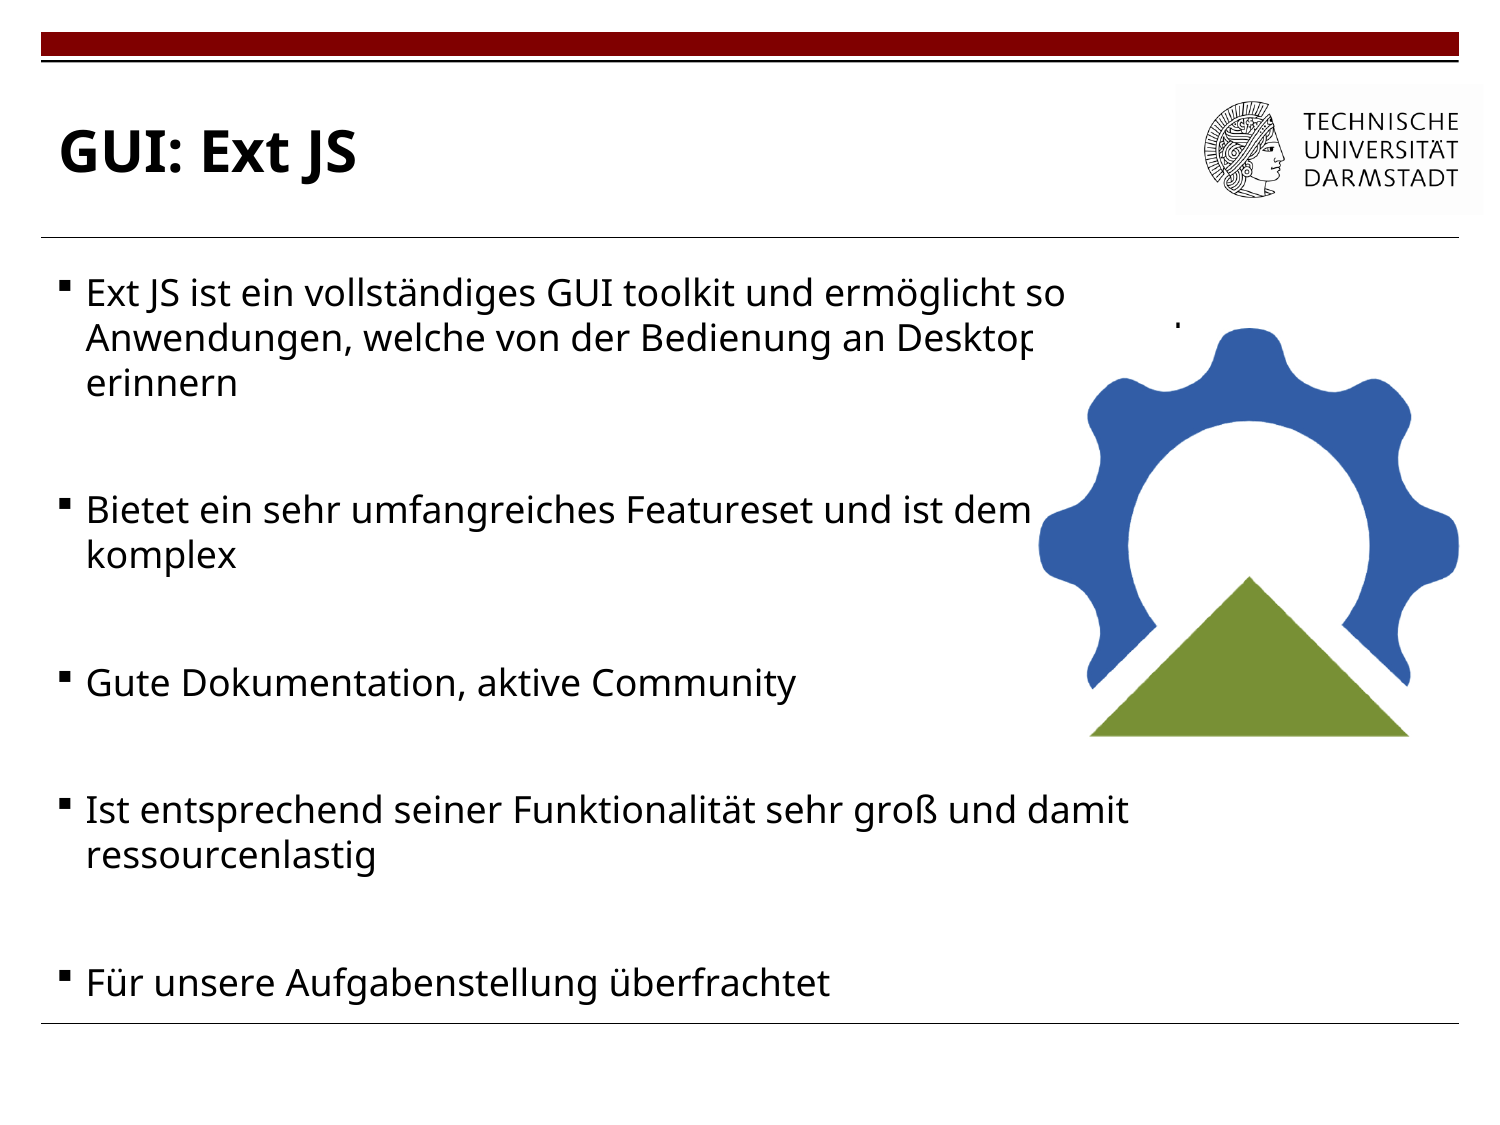

# GUI: Ext JS
Ext JS ist ein vollständiges GUI toolkit und ermöglicht so Anwendungen, welche von der Bedienung an Desktopanwendungen erinnern
Bietet ein sehr umfangreiches Featureset und ist dementsprechend komplex
Gute Dokumentation, aktive Community
Ist entsprechend seiner Funktionalität sehr groß und damit ressourcenlastig
Für unsere Aufgabenstellung überfrachtet